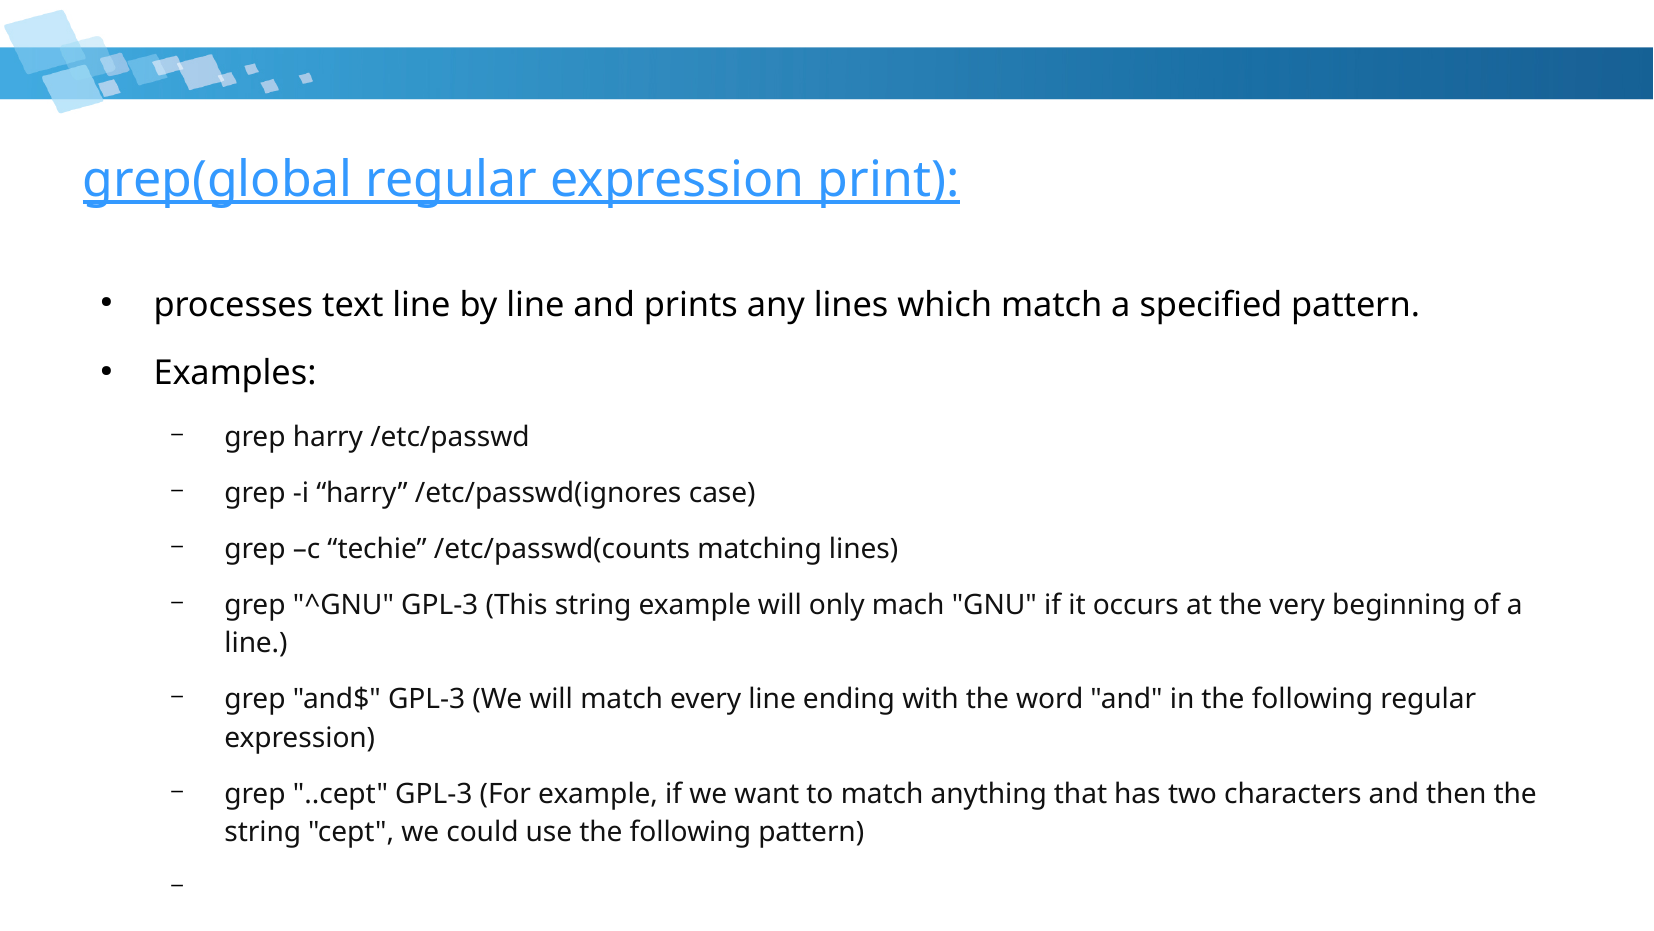

# grep(global regular expression print):
processes text line by line and prints any lines which match a specified pattern.
Examples:
grep harry /etc/passwd
grep -i “harry” /etc/passwd(ignores case)
grep –c “techie” /etc/passwd(counts matching lines)
grep "^GNU" GPL-3 (This string example will only mach "GNU" if it occurs at the very beginning of a line.)
grep "and$" GPL-3 (We will match every line ending with the word "and" in the following regular expression)
grep "..cept" GPL-3 (For example, if we want to match anything that has two characters and then the string "cept", we could use the following pattern)